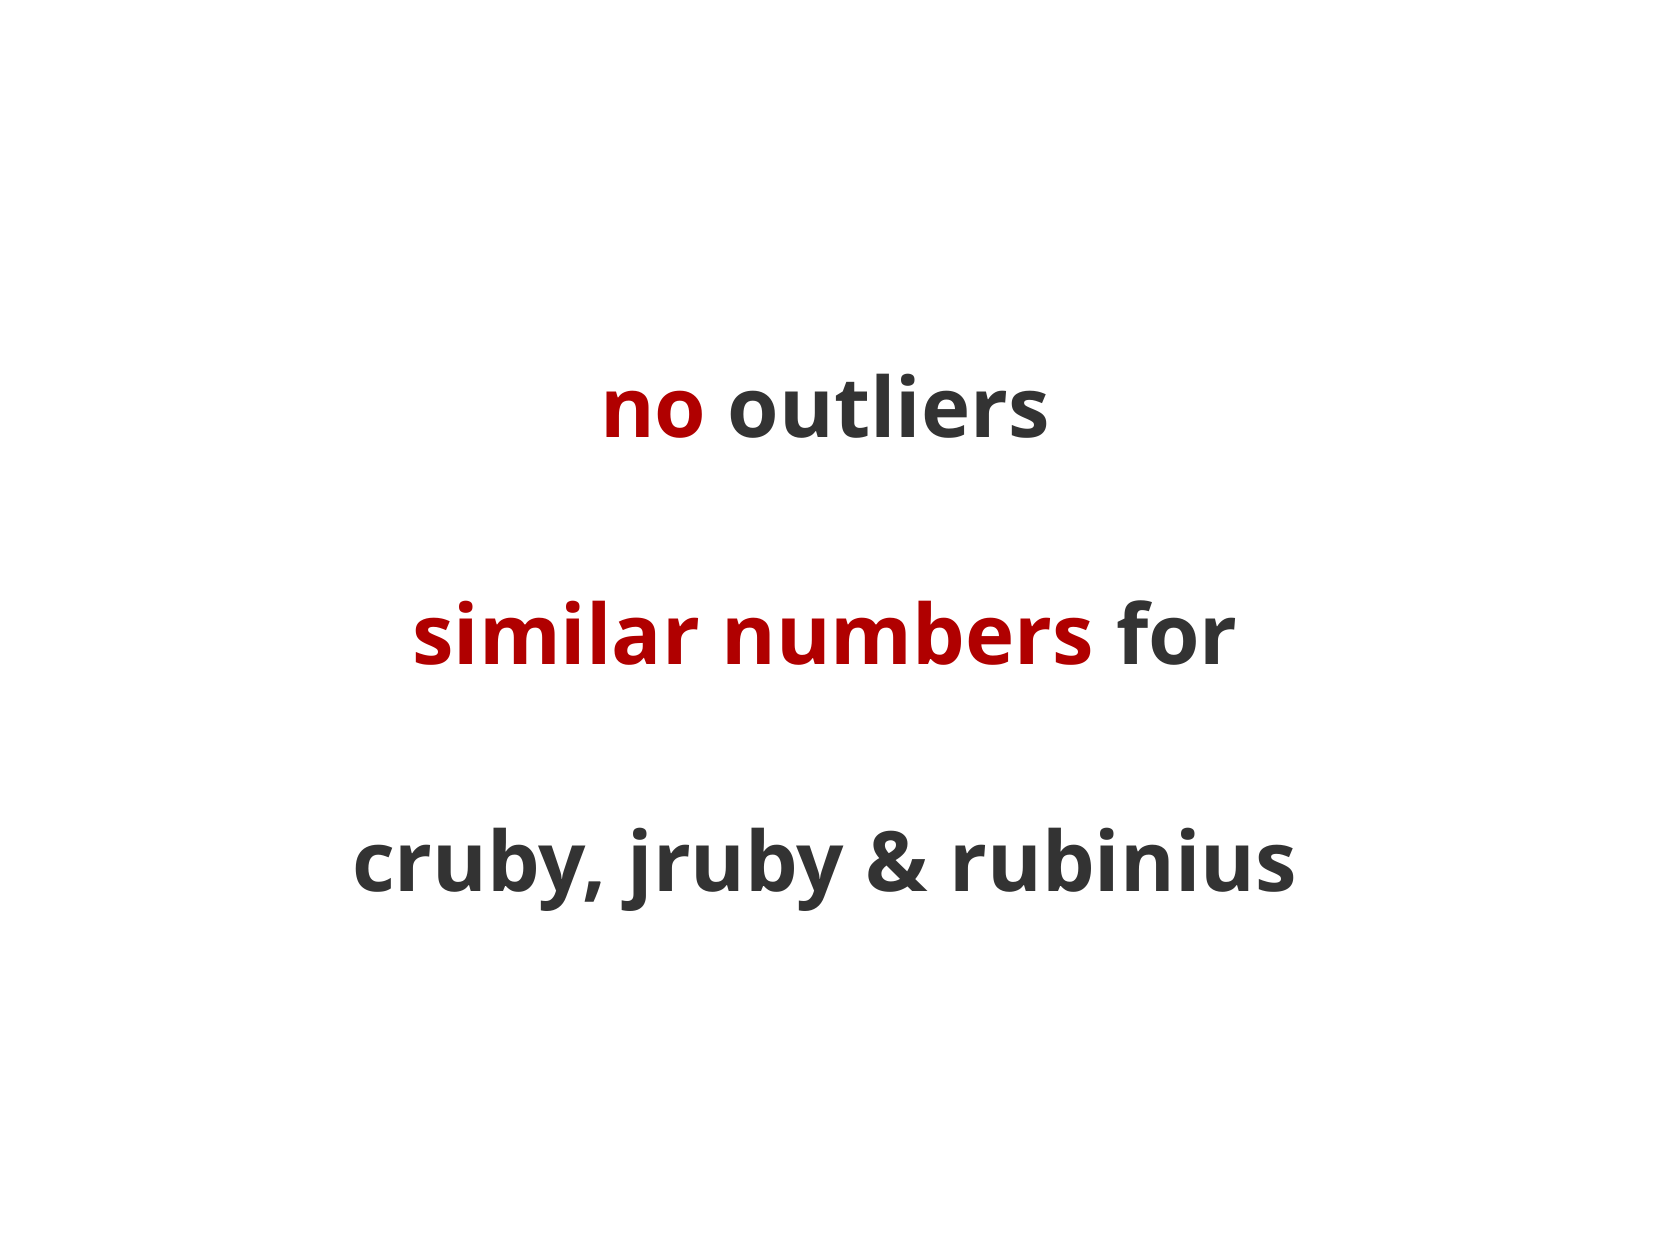

#
no outliers
similar numbers for
cruby, jruby & rubinius